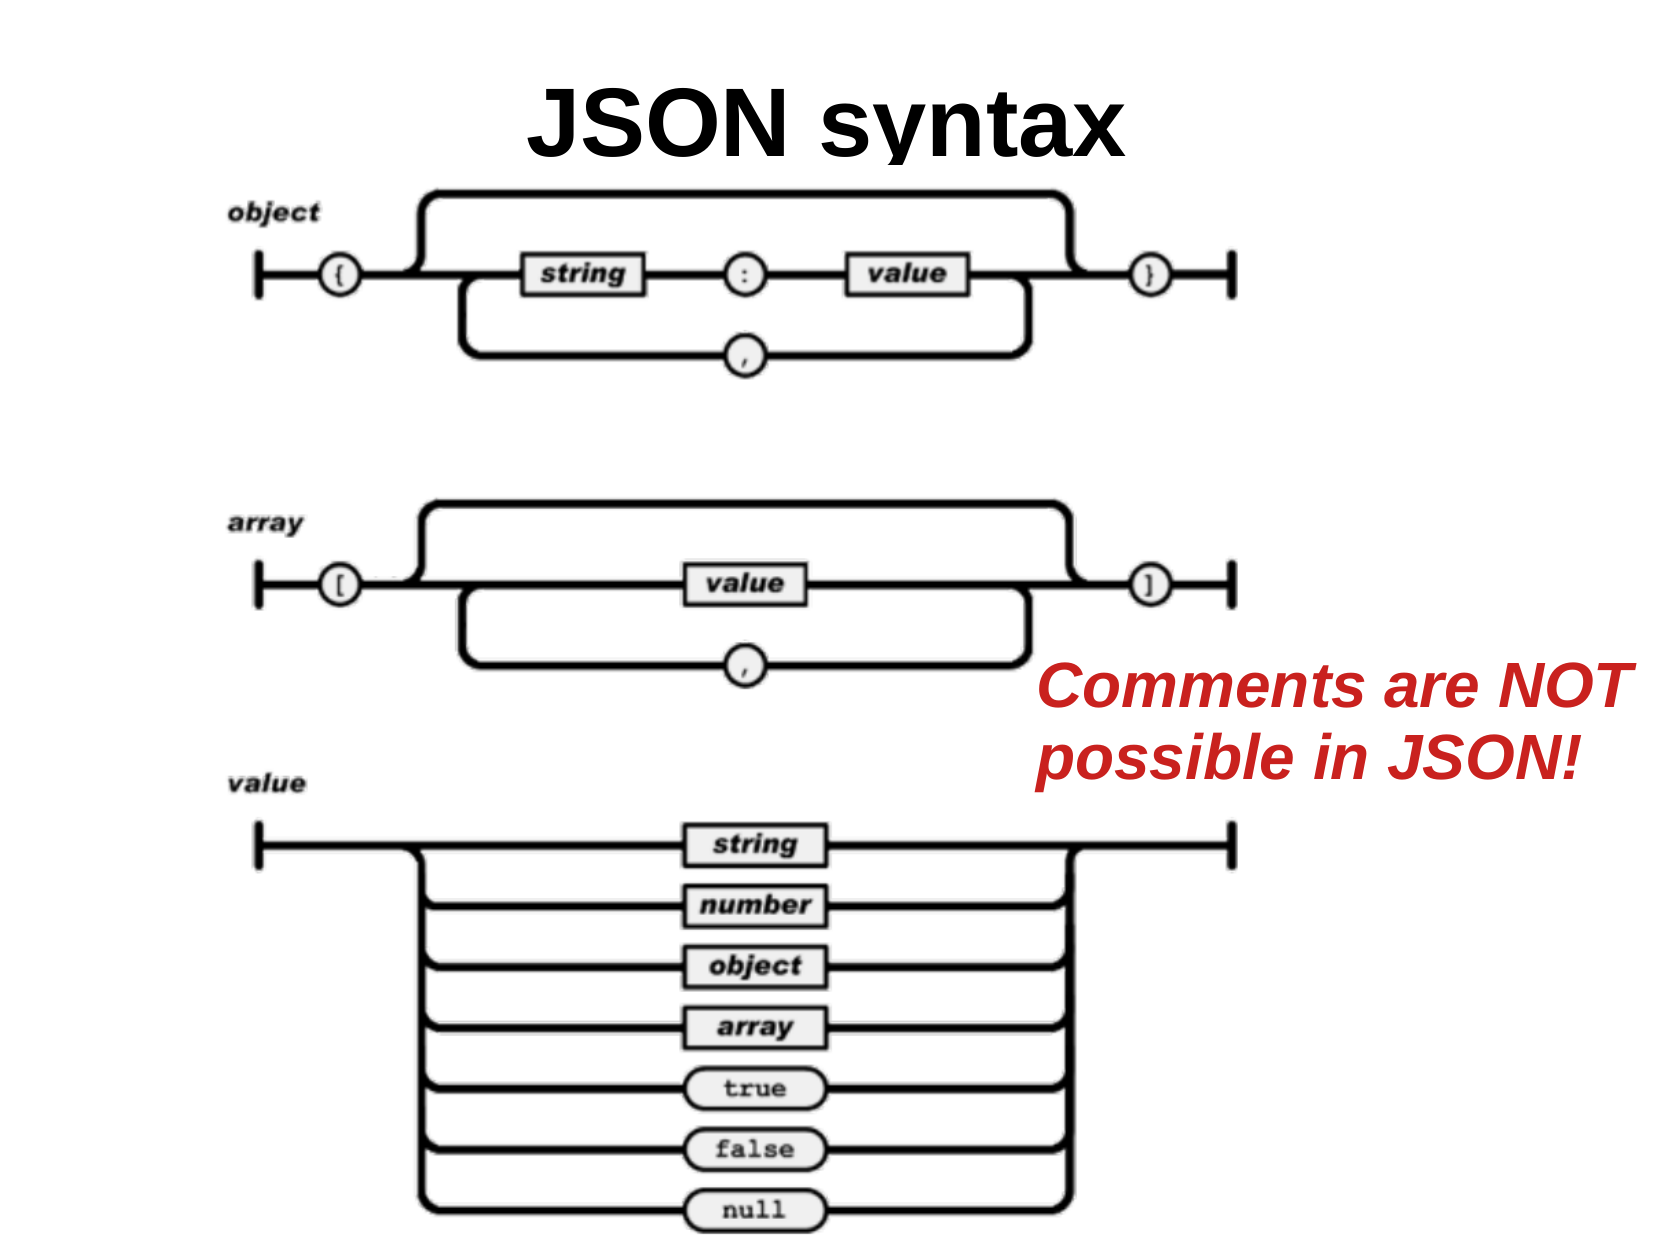

# JSON syntax
Comments are NOT possible in JSON!